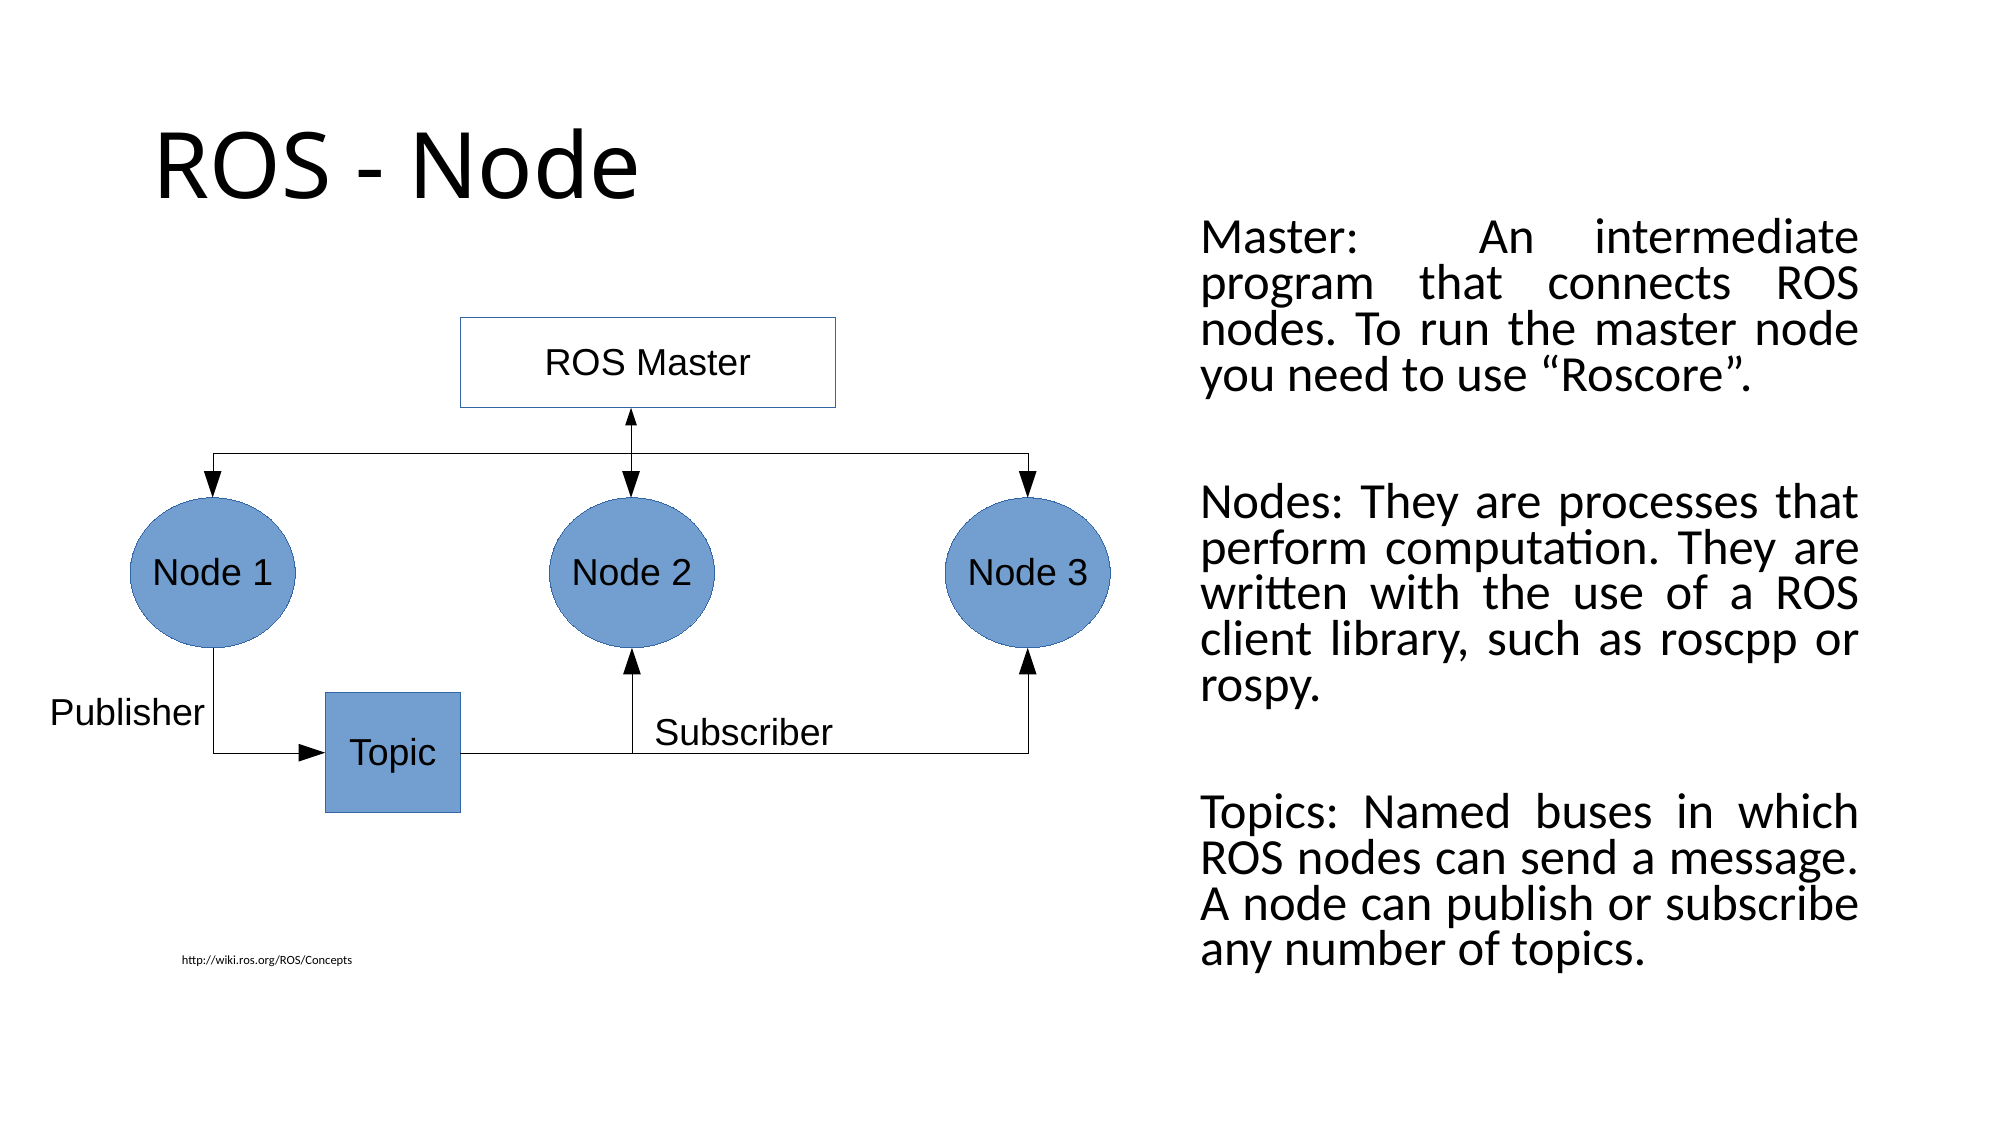

# ROS - Node
Master: An intermediate program that connects ROS nodes. To run the master node you need to use “Roscore”.
Nodes: They are processes that perform computation. They are written with the use of a ROS client library, such as roscpp or rospy.
Topics: Named buses in which ROS nodes can send a message. A node can publish or subscribe any number of topics.
ROS Master
Node 1
Node 2
Node 3
Publisher
Topic
Subscriber
http://wiki.ros.org/ROS/Concepts